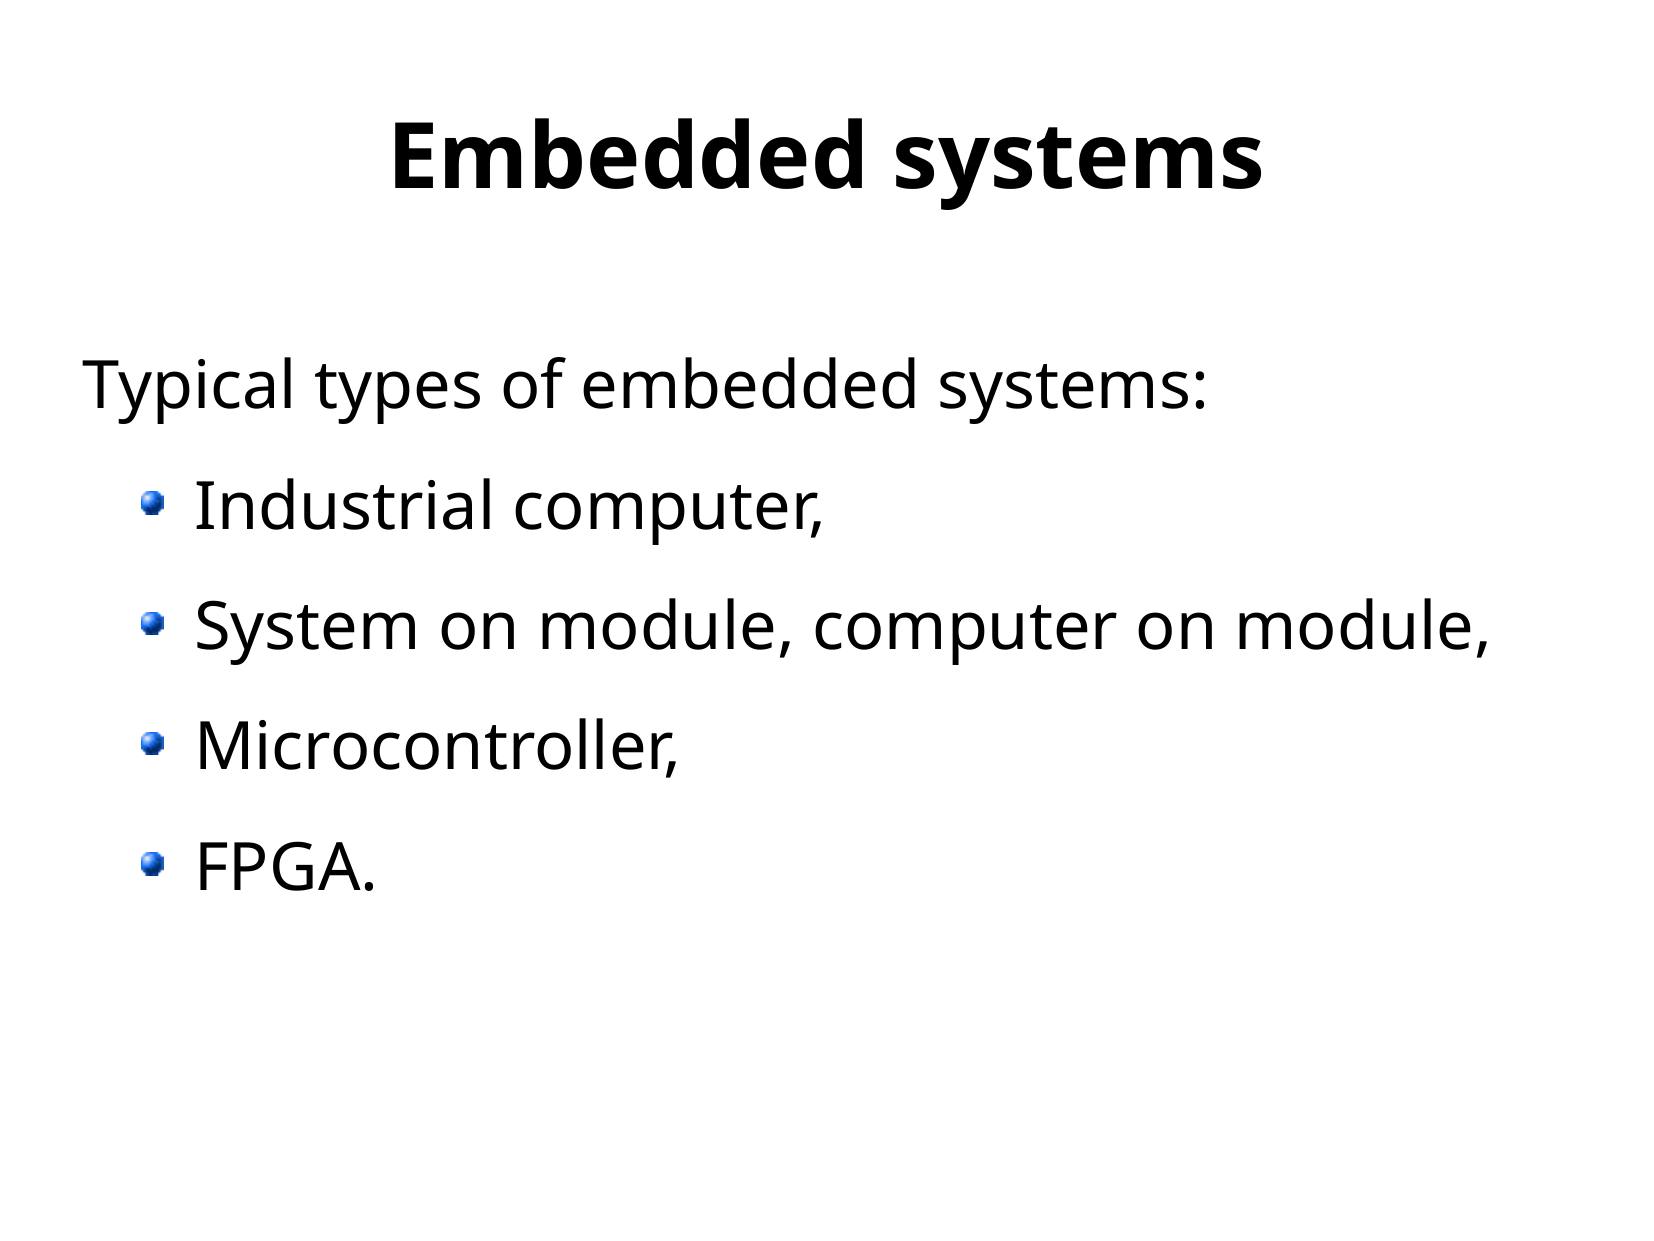

# Embedded systems
Typical types of embedded systems:
Industrial computer,
System on module, computer on module,
Microcontroller,
FPGA.